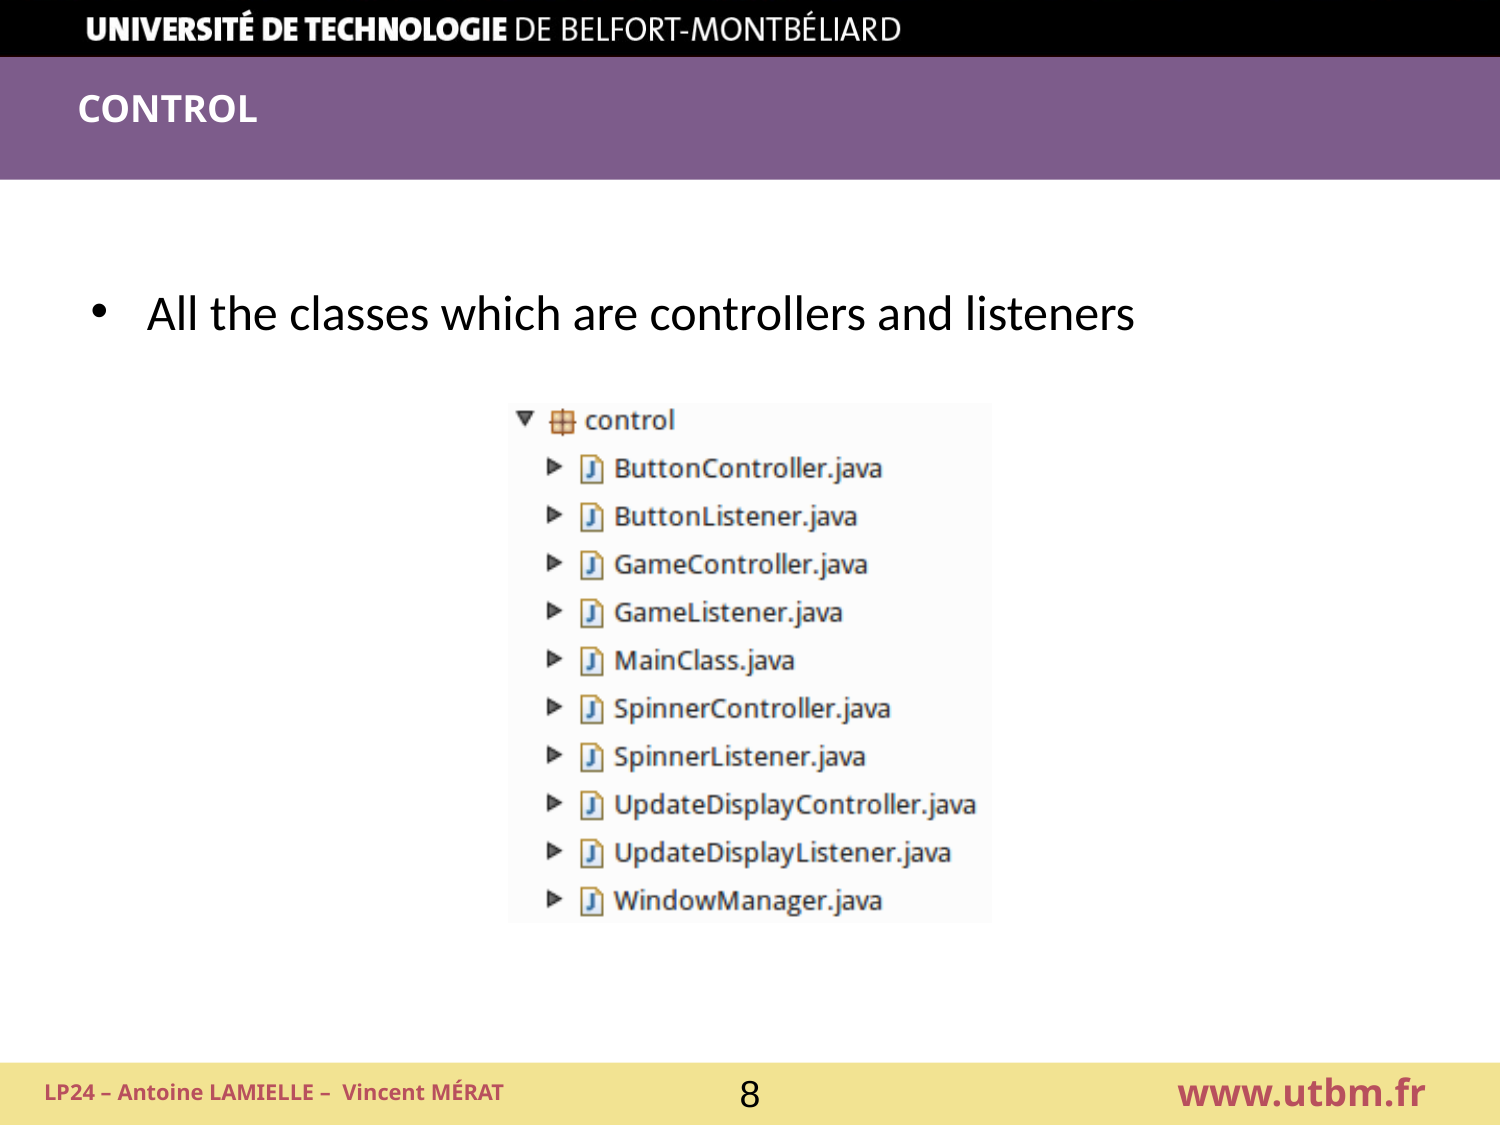

CONTROL
All the classes which are controllers and listeners
www.utbm.fr
LP24 – Antoine LAMIELLE – Vincent MÉRAT